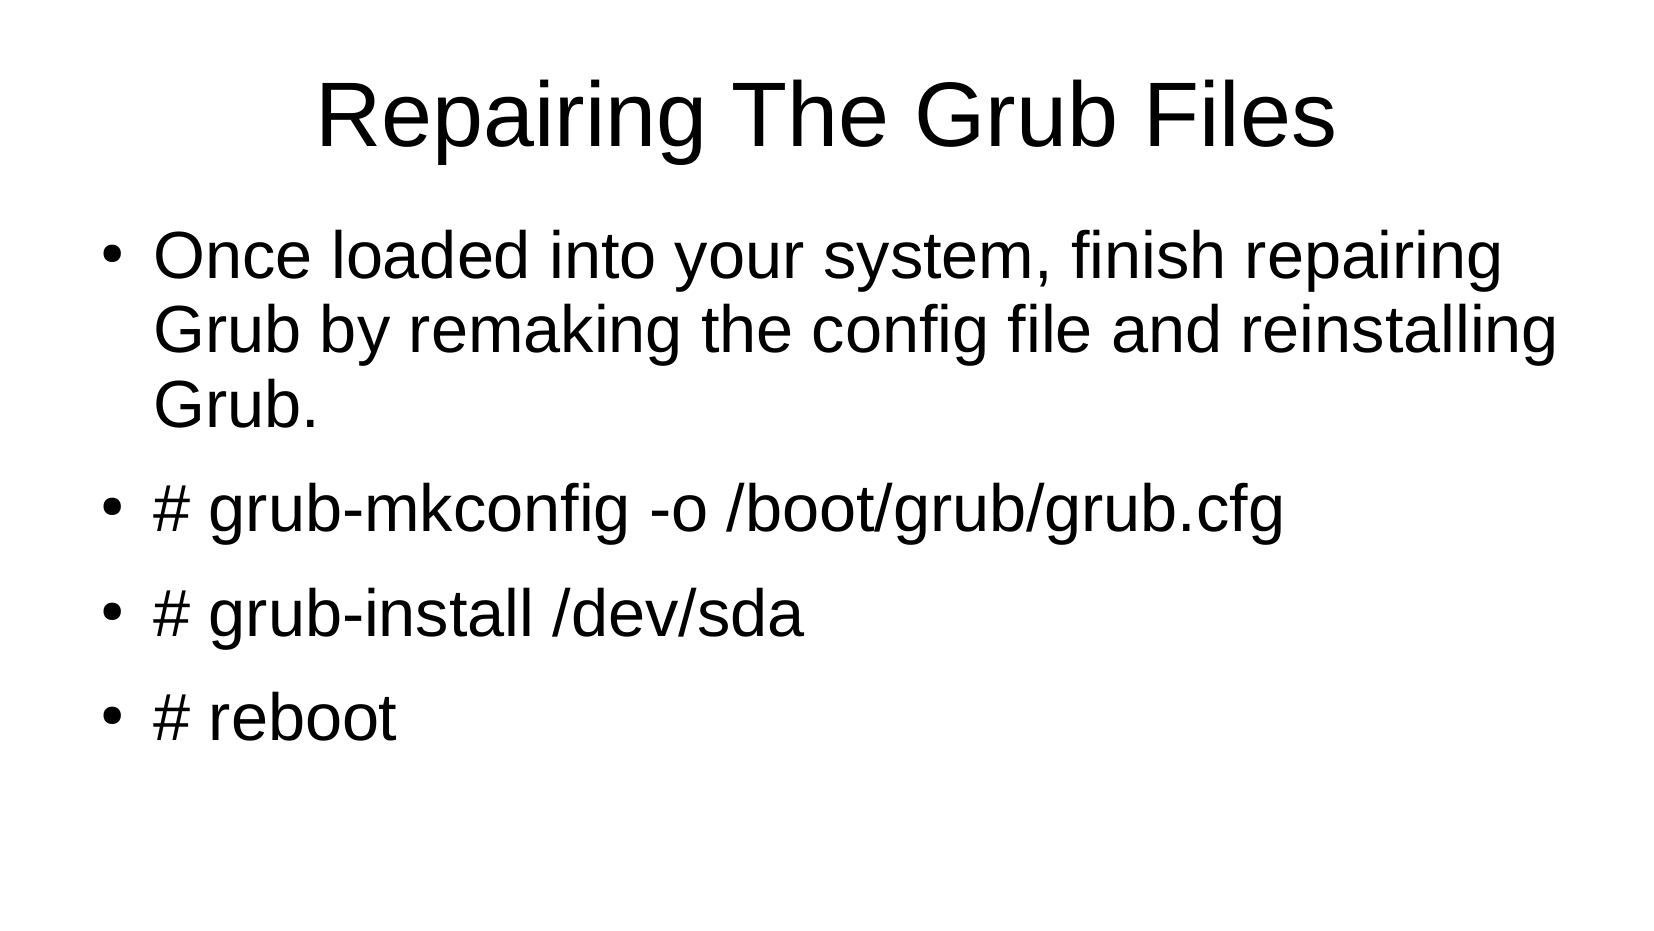

# Repairing The Grub Files
Once loaded into your system, finish repairing Grub by remaking the config file and reinstalling Grub.
# grub-mkconfig -o /boot/grub/grub.cfg
# grub-install /dev/sda
# reboot